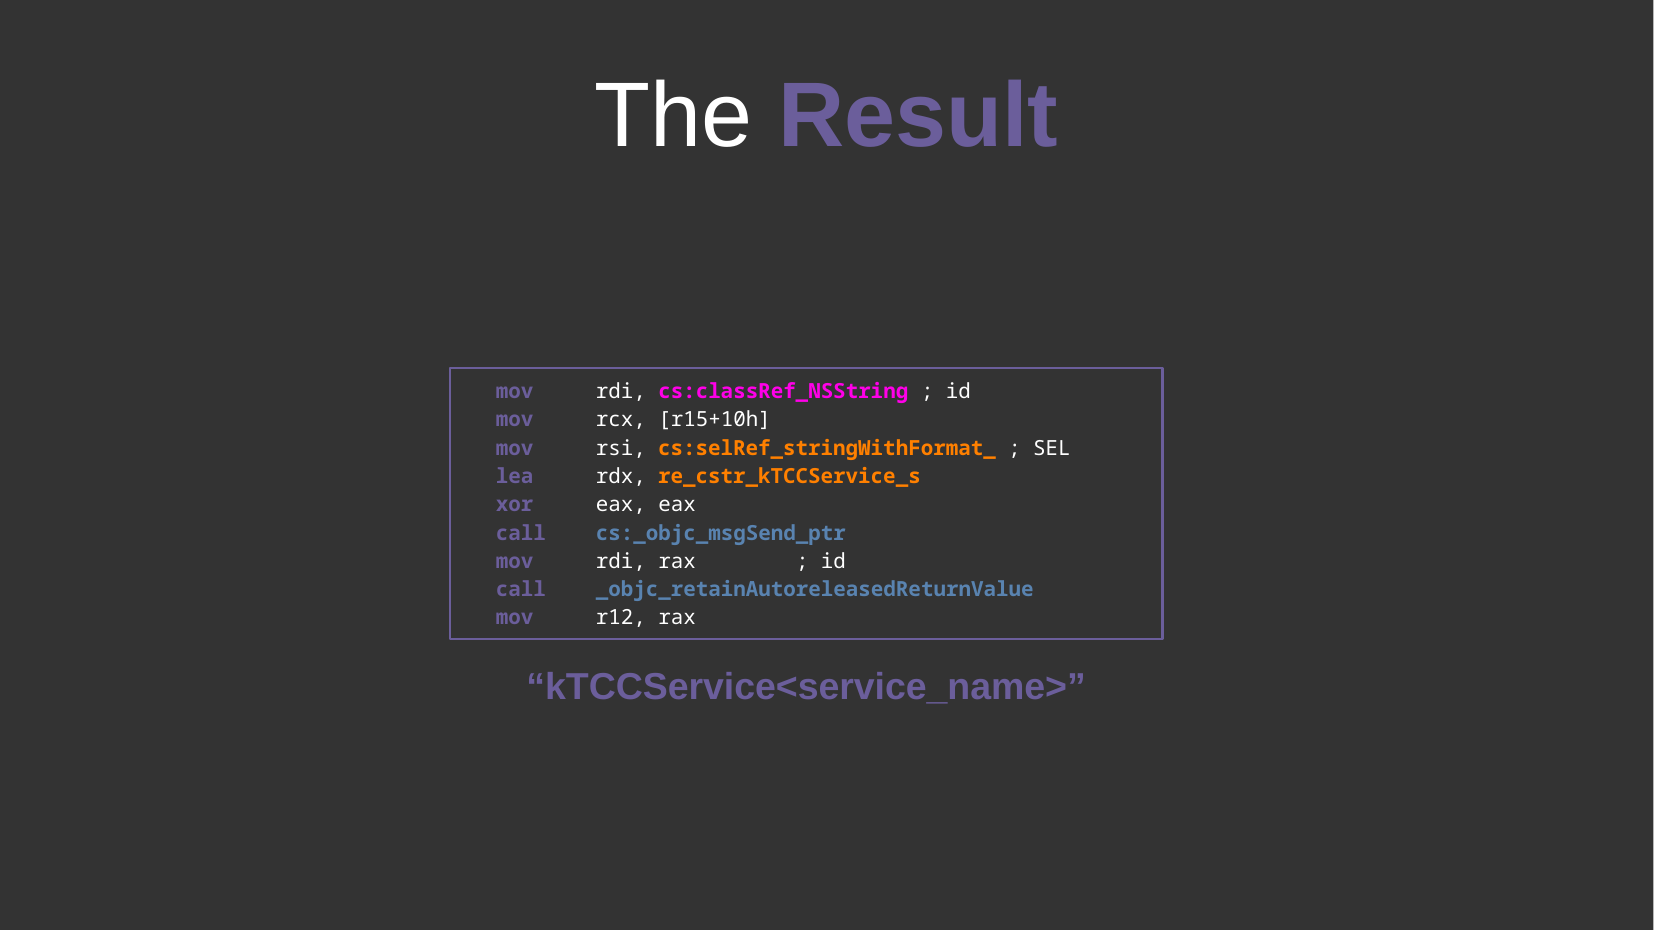

# The Result
mov rdi, cs:classRef_NSString ; id
mov rcx, [r15+10h]
mov rsi, cs:selRef_stringWithFormat_ ; SEL
lea rdx, re_cstr_kTCCService_s
xor eax, eax
call cs:_objc_msgSend_ptr
mov rdi, rax ; id
call _objc_retainAutoreleasedReturnValue
mov r12, rax
“kTCCService<service_name>”